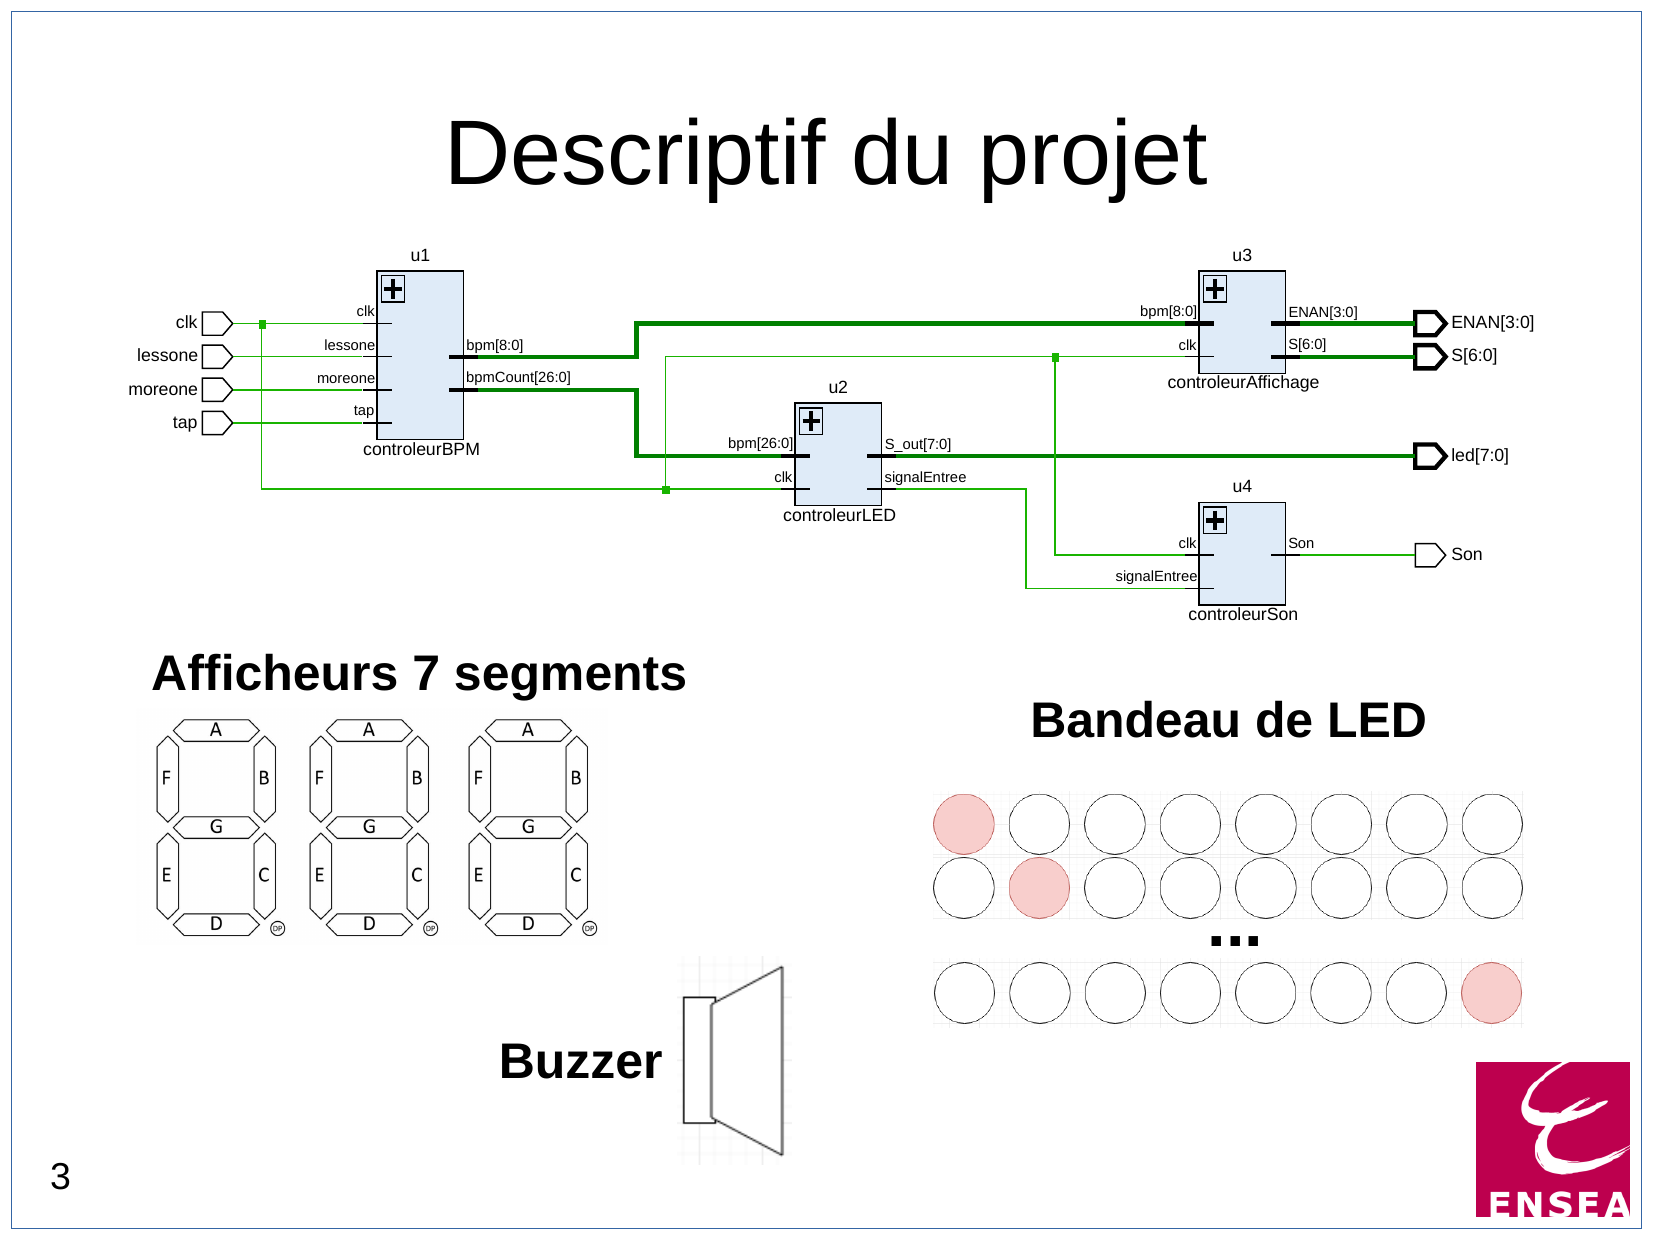

# Descriptif du projet
u3
u1
clk
bpm[8:0]
ENAN[3:0]
ENAN[3:0]
clk
S[6:0]
clk
lessone
bpm[8:0]
S[6:0]
lessone
bpmCount[26:0]
moreone
controleurAffichage
u2
moreone
tap
tap
bpm[26:0]
S_out[7:0]
controleurBPM
led[7:0]
clk
signalEntree
u4
controleurLED
clk
Son
Son
signalEntree
controleurSon
Afficheurs 7 segments
Bandeau de LED
...
Buzzer
3